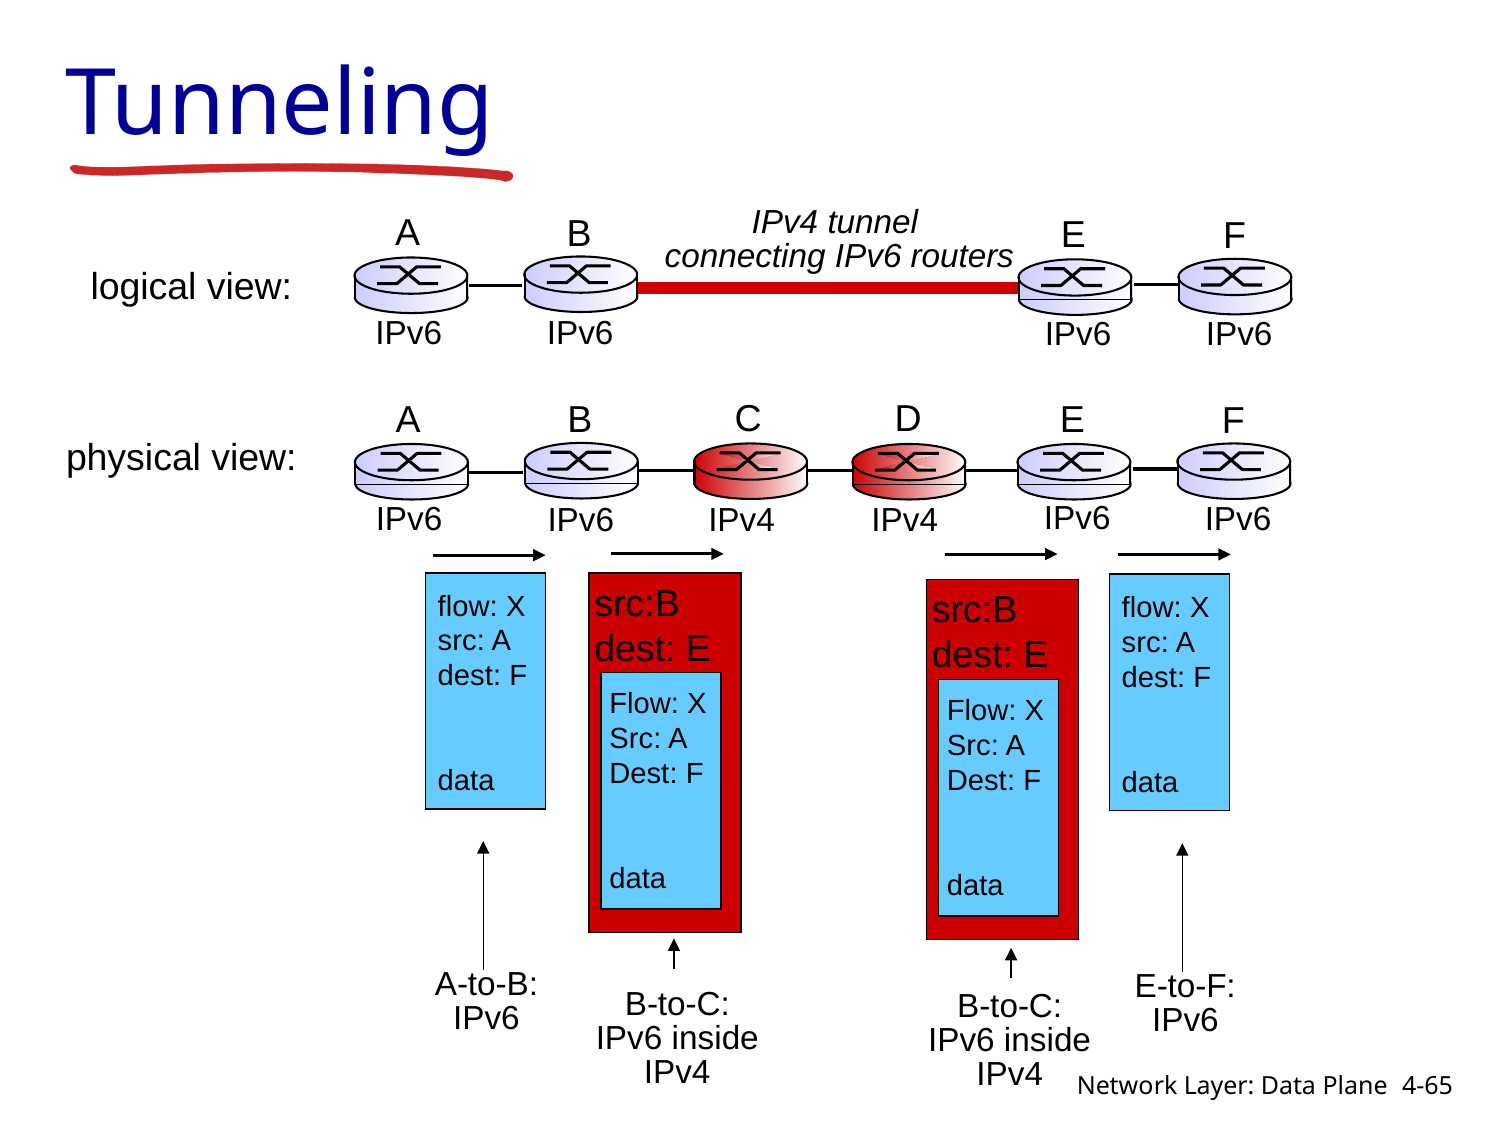

# Tunneling
IPv4 tunnel
connecting IPv6 routers
A
B
IPv6
IPv6
E
F
IPv6
IPv6
logical view:
C
D
A
B
IPv6
IPv6
E
F
IPv6
IPv6
physical view:
IPv4
IPv4
src:B
dest: E
Flow: X
Src: A
Dest: F
data
B-to-C:
IPv6 inside
IPv4
src:B
dest: E
Flow: X
Src: A
Dest: F
data
B-to-C:
IPv6 inside
IPv4
flow: X
src: A
dest: F
data
E-to-F:
IPv6
flow: X
src: A
dest: F
data
A-to-B:
IPv6
Network Layer: Data Plane